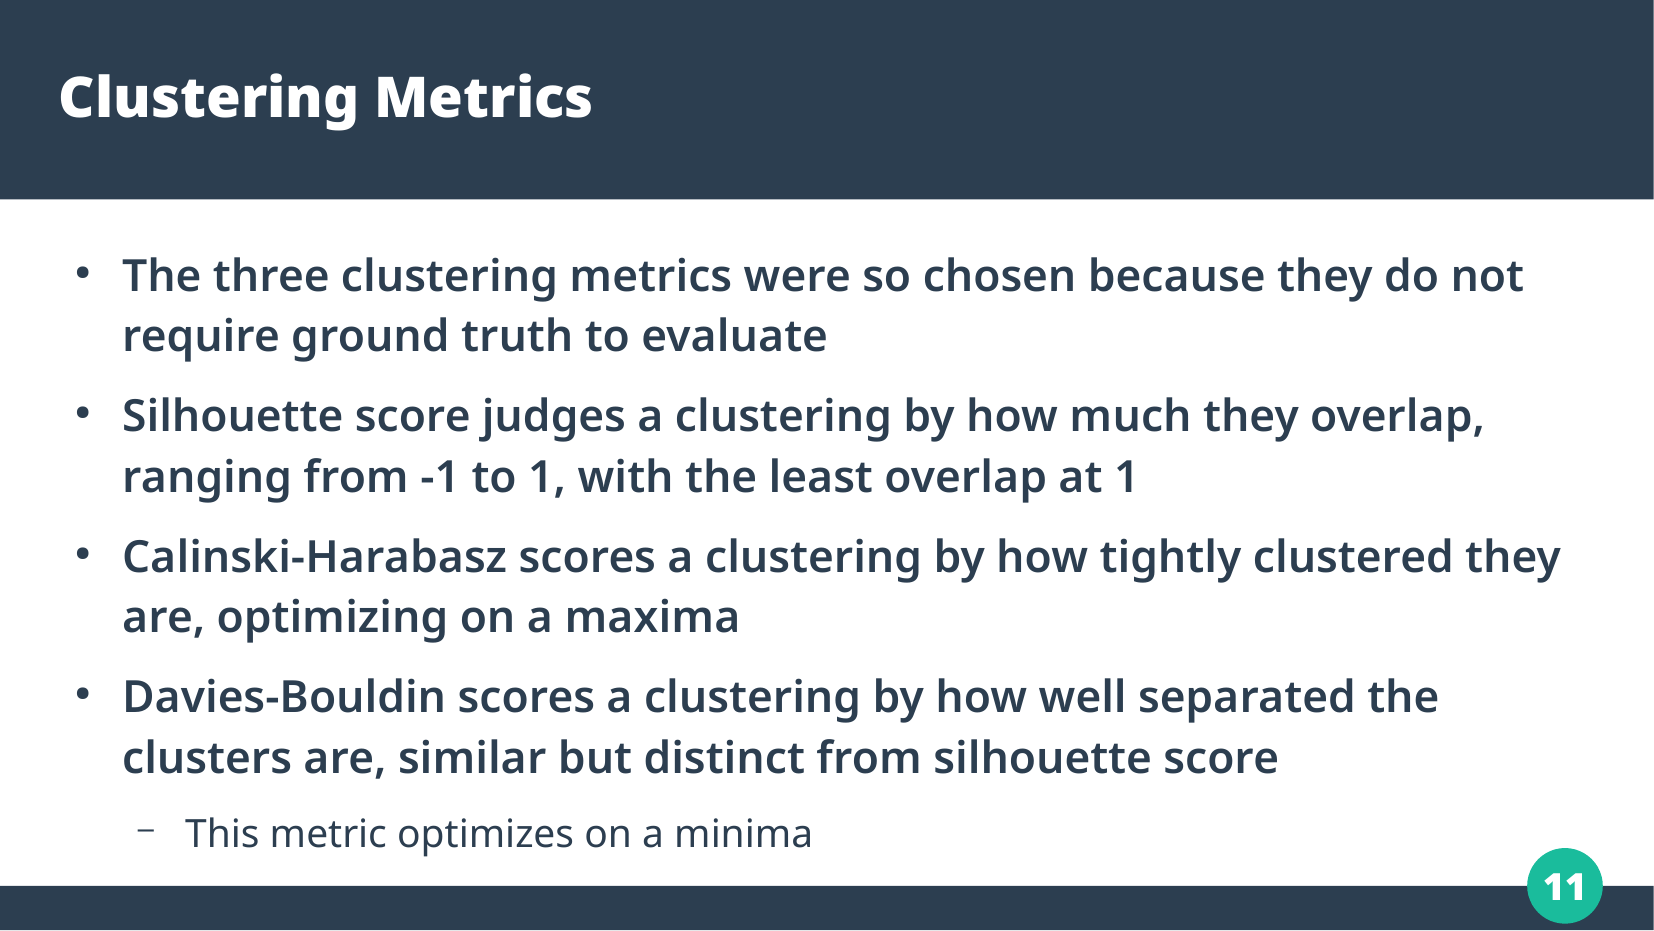

# Clustering Metrics
The three clustering metrics were so chosen because they do not require ground truth to evaluate
Silhouette score judges a clustering by how much they overlap, ranging from -1 to 1, with the least overlap at 1
Calinski-Harabasz scores a clustering by how tightly clustered they are, optimizing on a maxima
Davies-Bouldin scores a clustering by how well separated the clusters are, similar but distinct from silhouette score
This metric optimizes on a minima